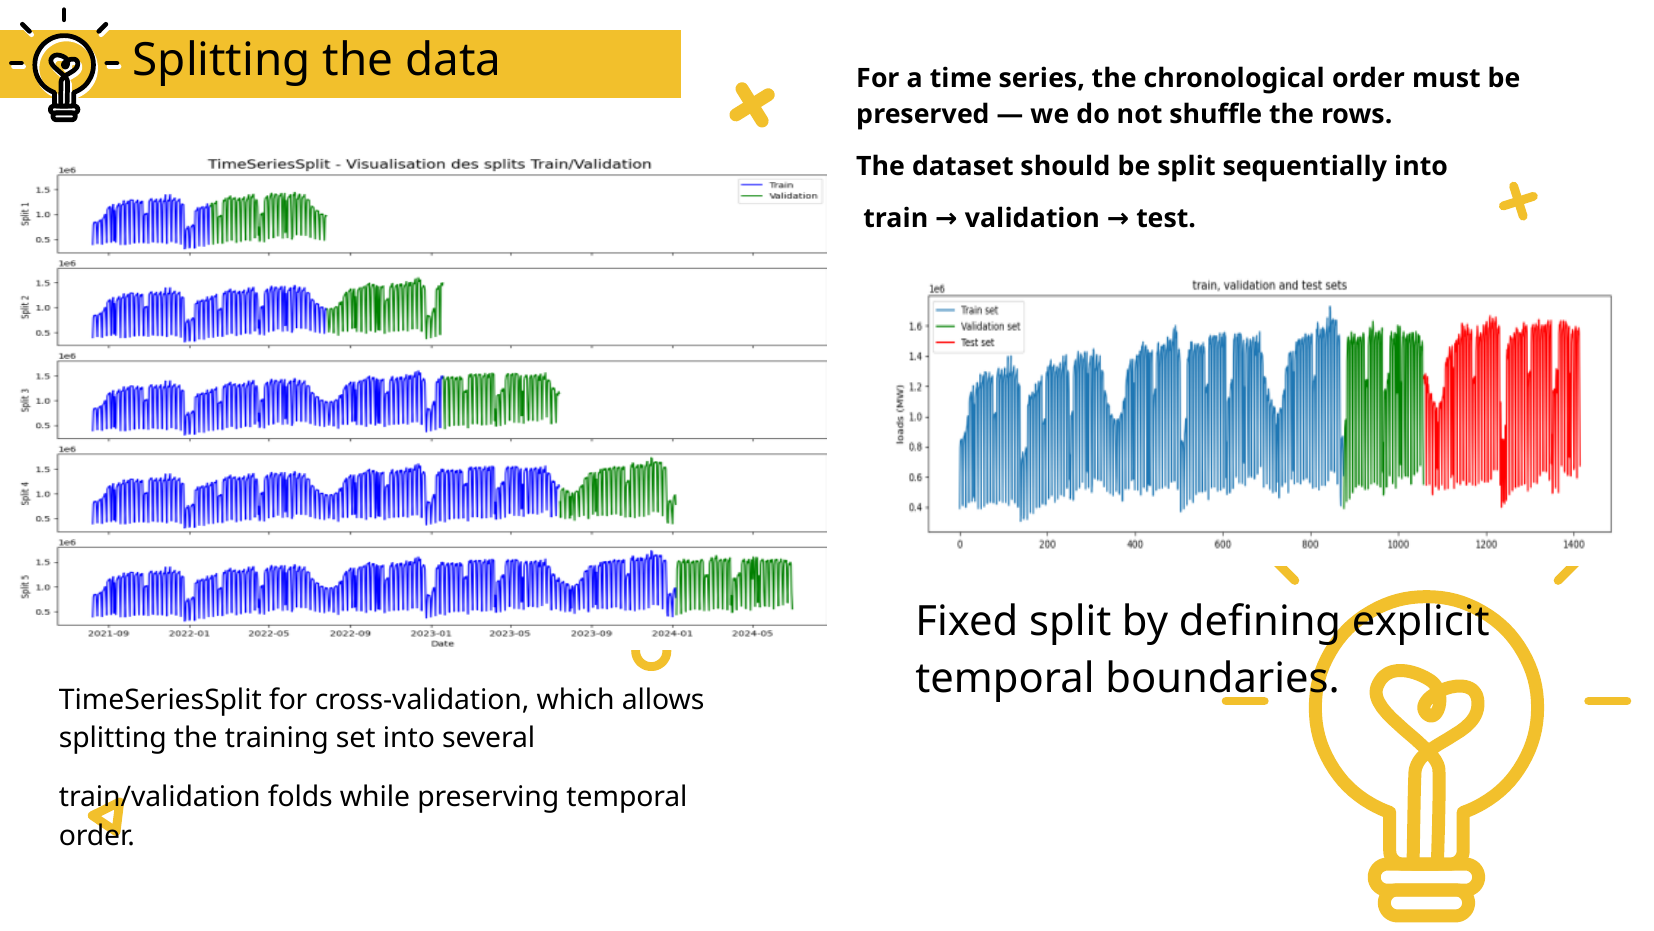

# Splitting the data
For a time series, the chronological order must be preserved — we do not shuffle the rows.
The dataset should be split sequentially into
 train → validation → test.
Fixed split by defining explicit temporal boundaries.
TimeSeriesSplit for cross-validation, which allows splitting the training set into several
train/validation folds while preserving temporal order.